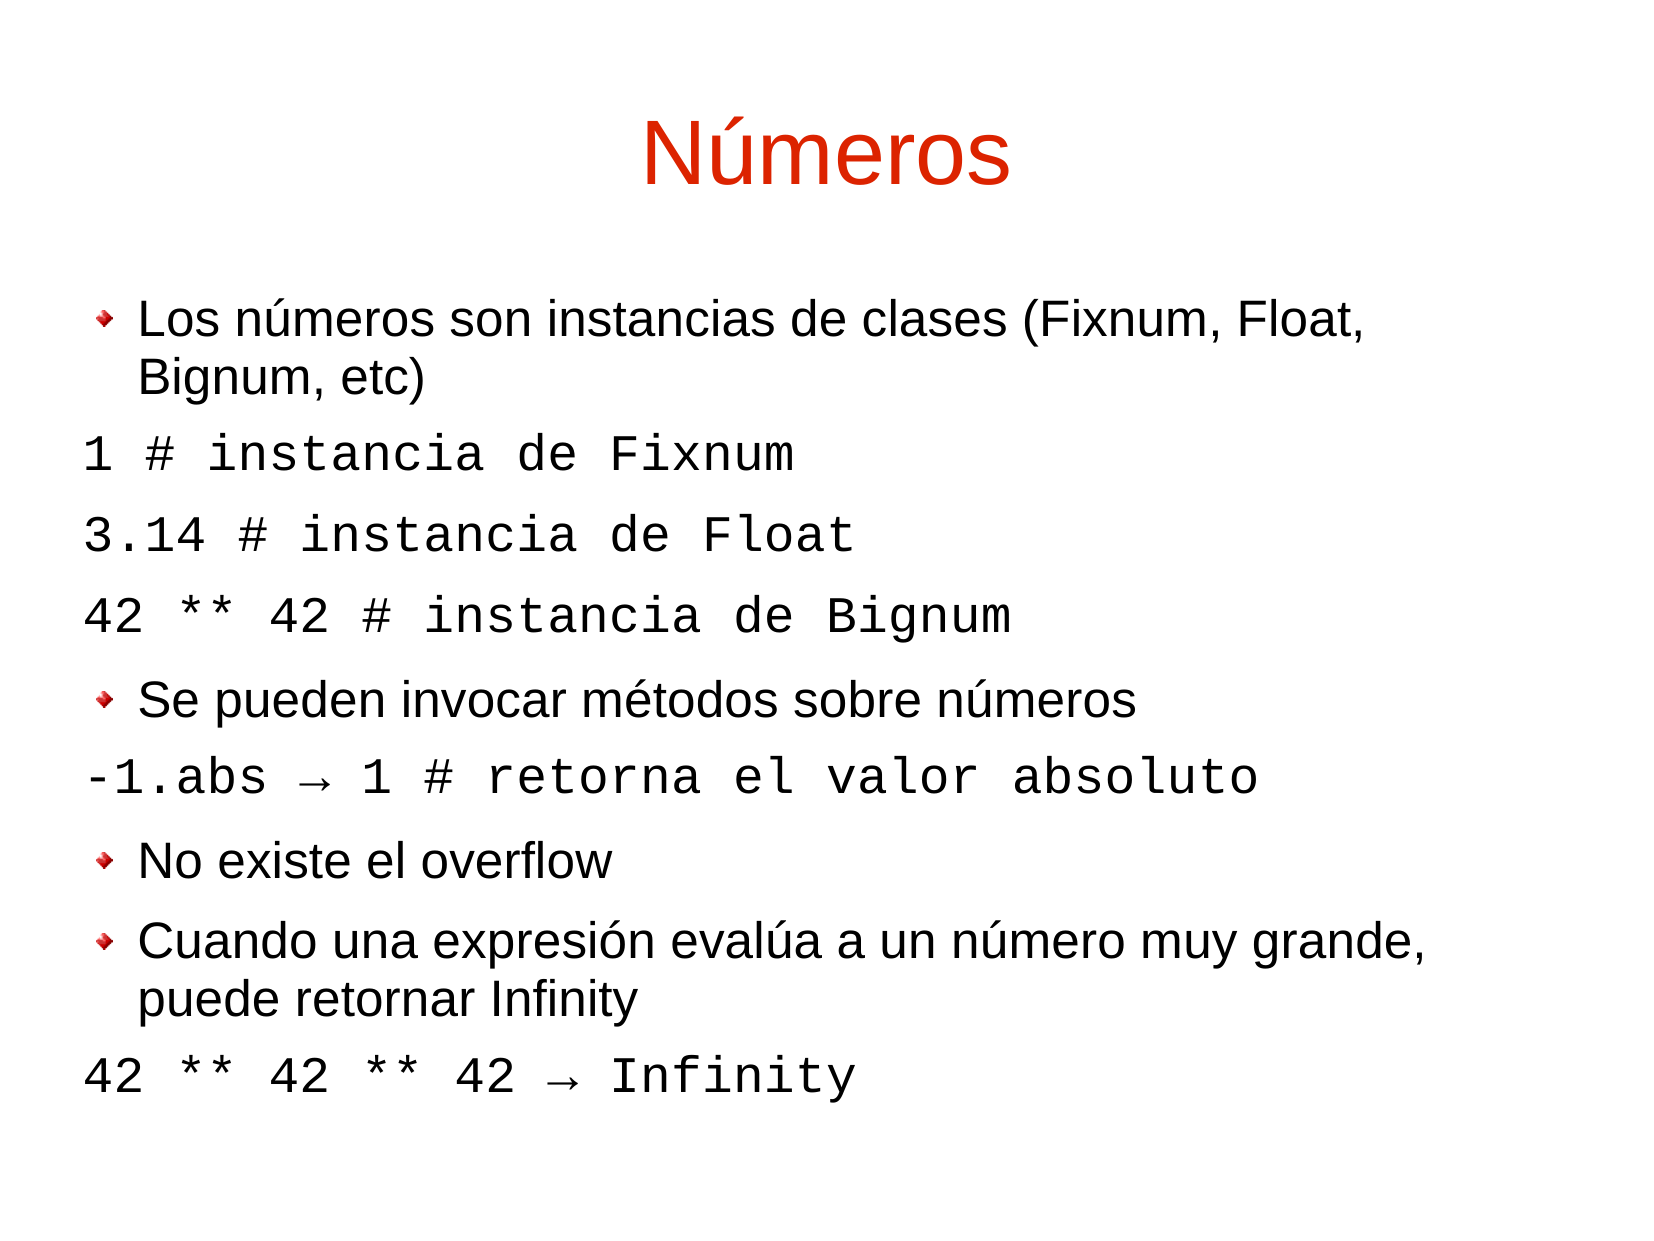

# Números
Los números son instancias de clases (Fixnum, Float, Bignum, etc)
1 # instancia de Fixnum
3.14 # instancia de Float
42 ** 42 # instancia de Bignum
Se pueden invocar métodos sobre números
-1.abs → 1 # retorna el valor absoluto
No existe el overflow
Cuando una expresión evalúa a un número muy grande, puede retornar Infinity
42 ** 42 ** 42 → Infinity